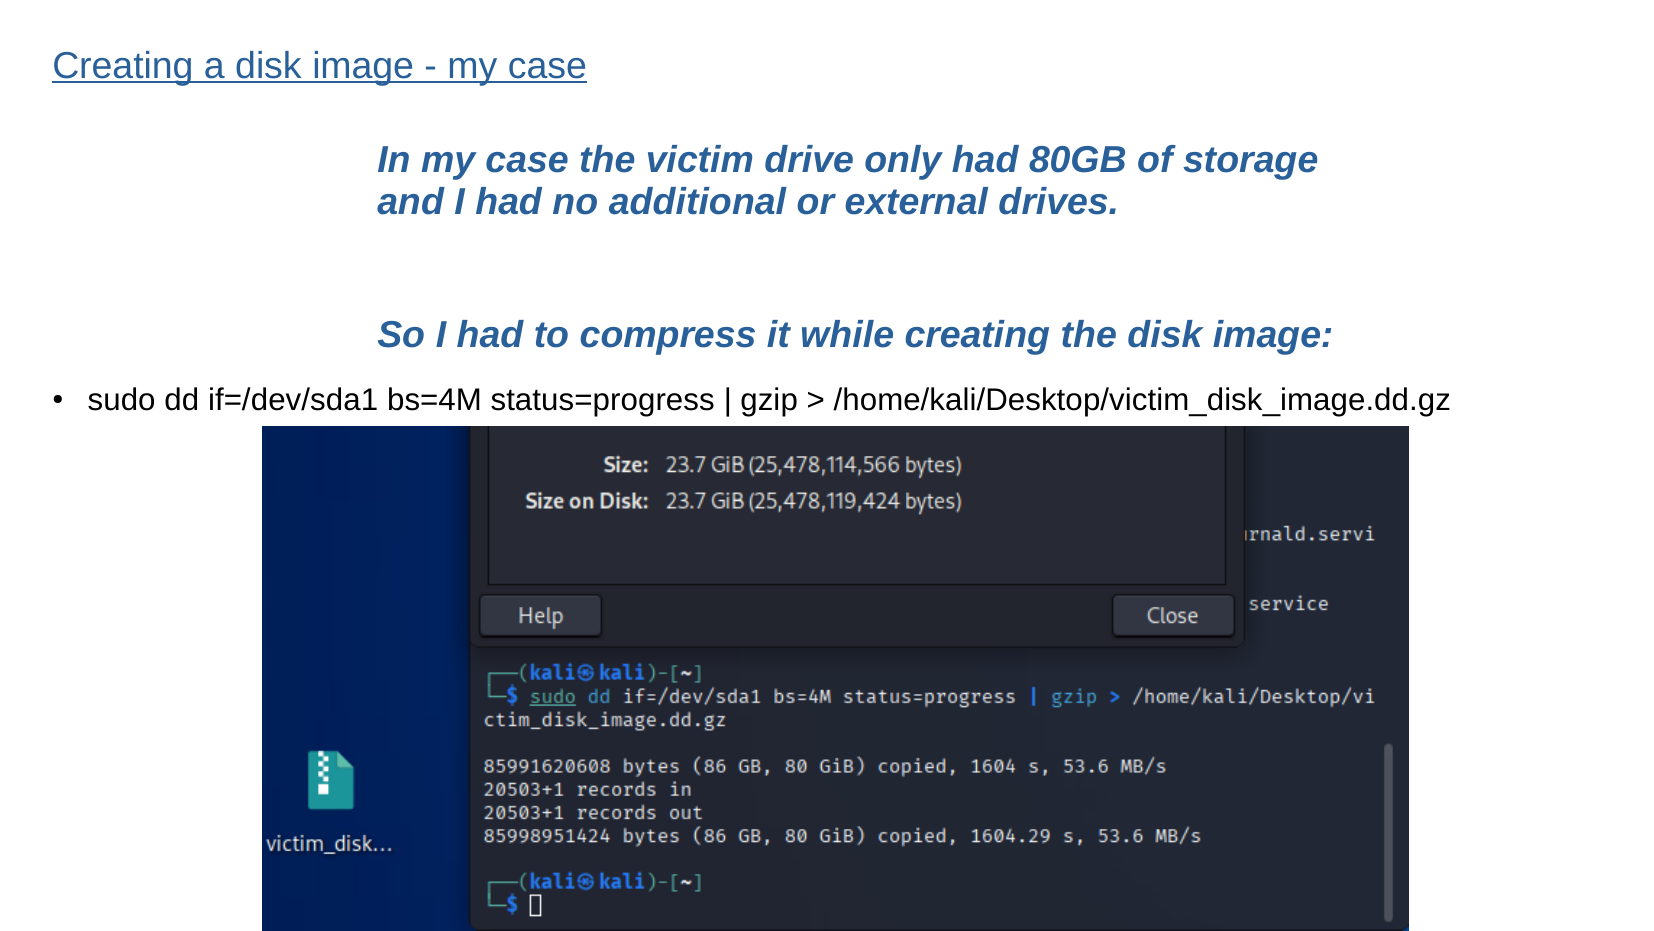

Creating a disk image - my case
In my case the victim drive only had 80GB of storage and I had no additional or external drives.
So I had to compress it while creating the disk image:
sudo dd if=/dev/sda1 bs=4M status=progress | gzip > /home/kali/Desktop/victim_disk_image.dd.gz
15